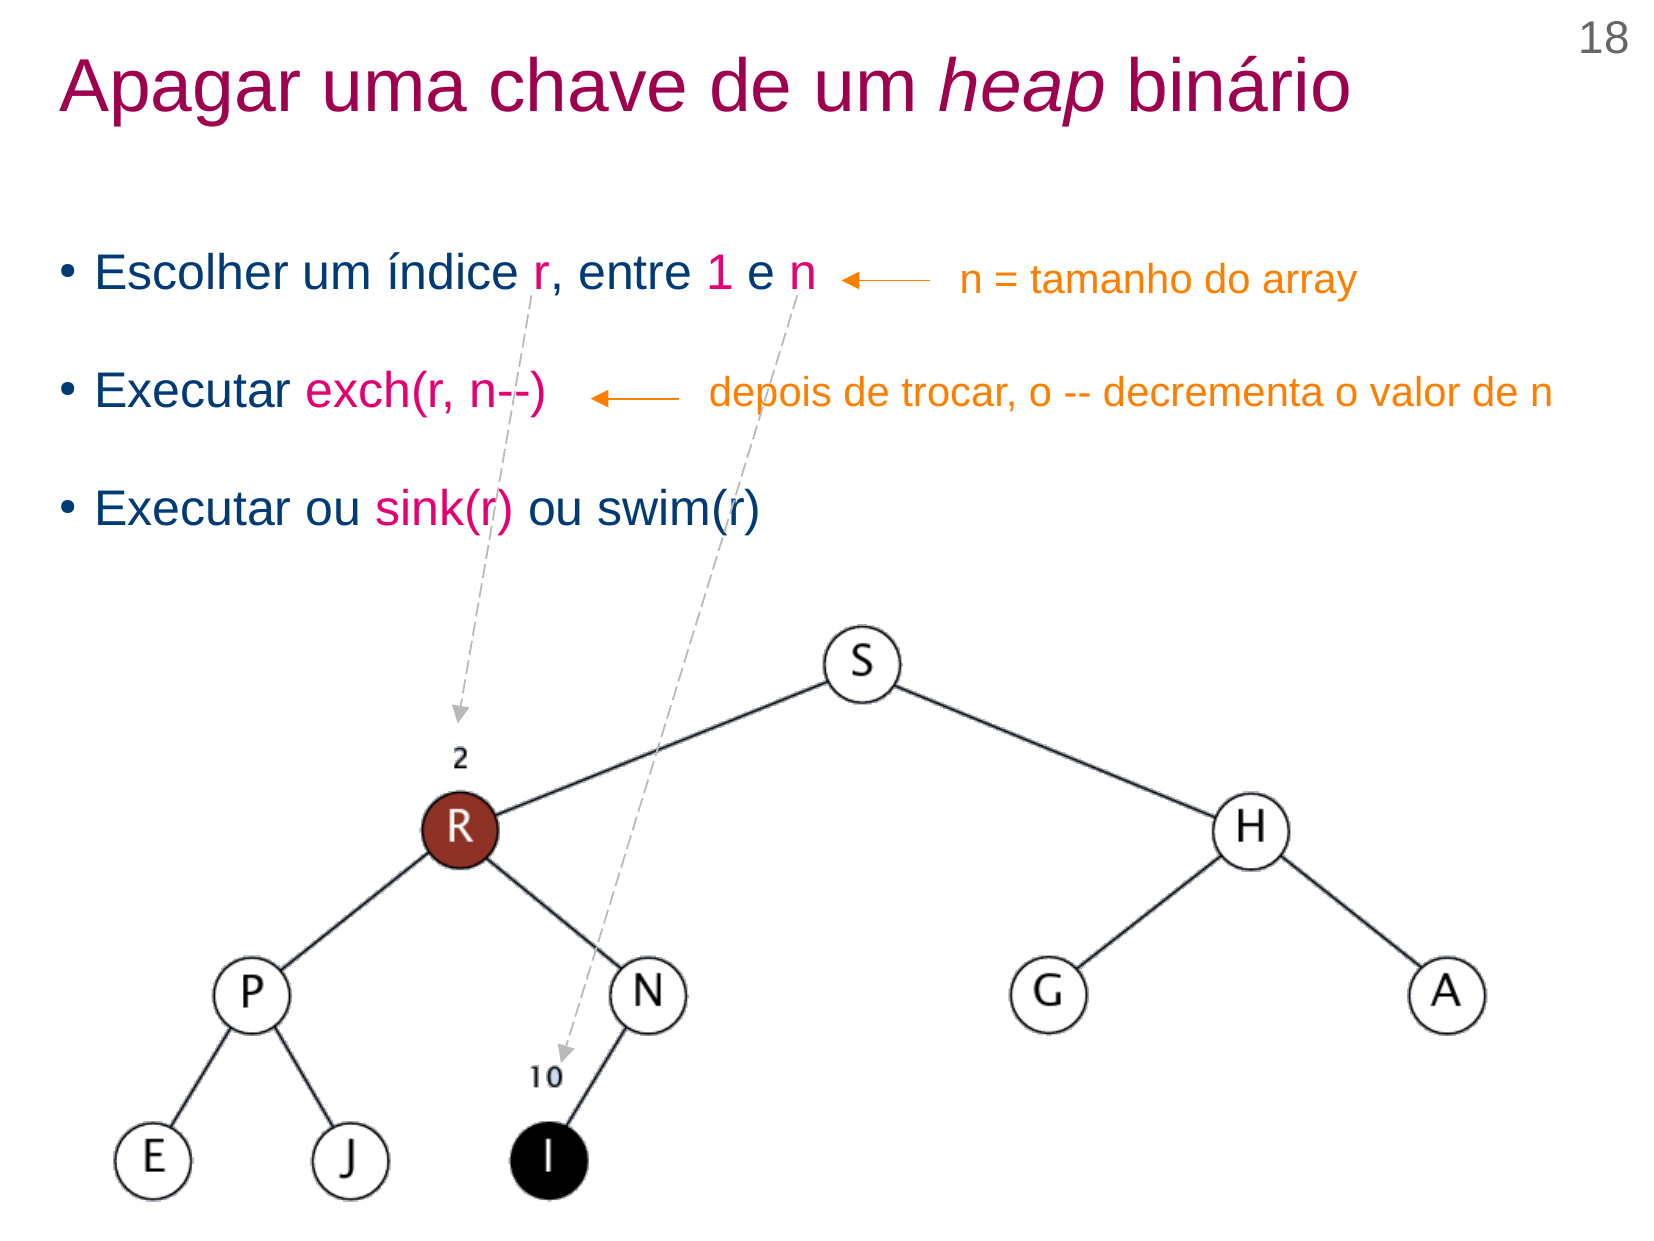

18
# Apagar uma chave de um heap binário
Escolher um índice r, entre 1 e n
Executar exch(r, n--)
Executar ou sink(r) ou swim(r)
n = tamanho do array
depois de trocar, o -- decrementa o valor de n